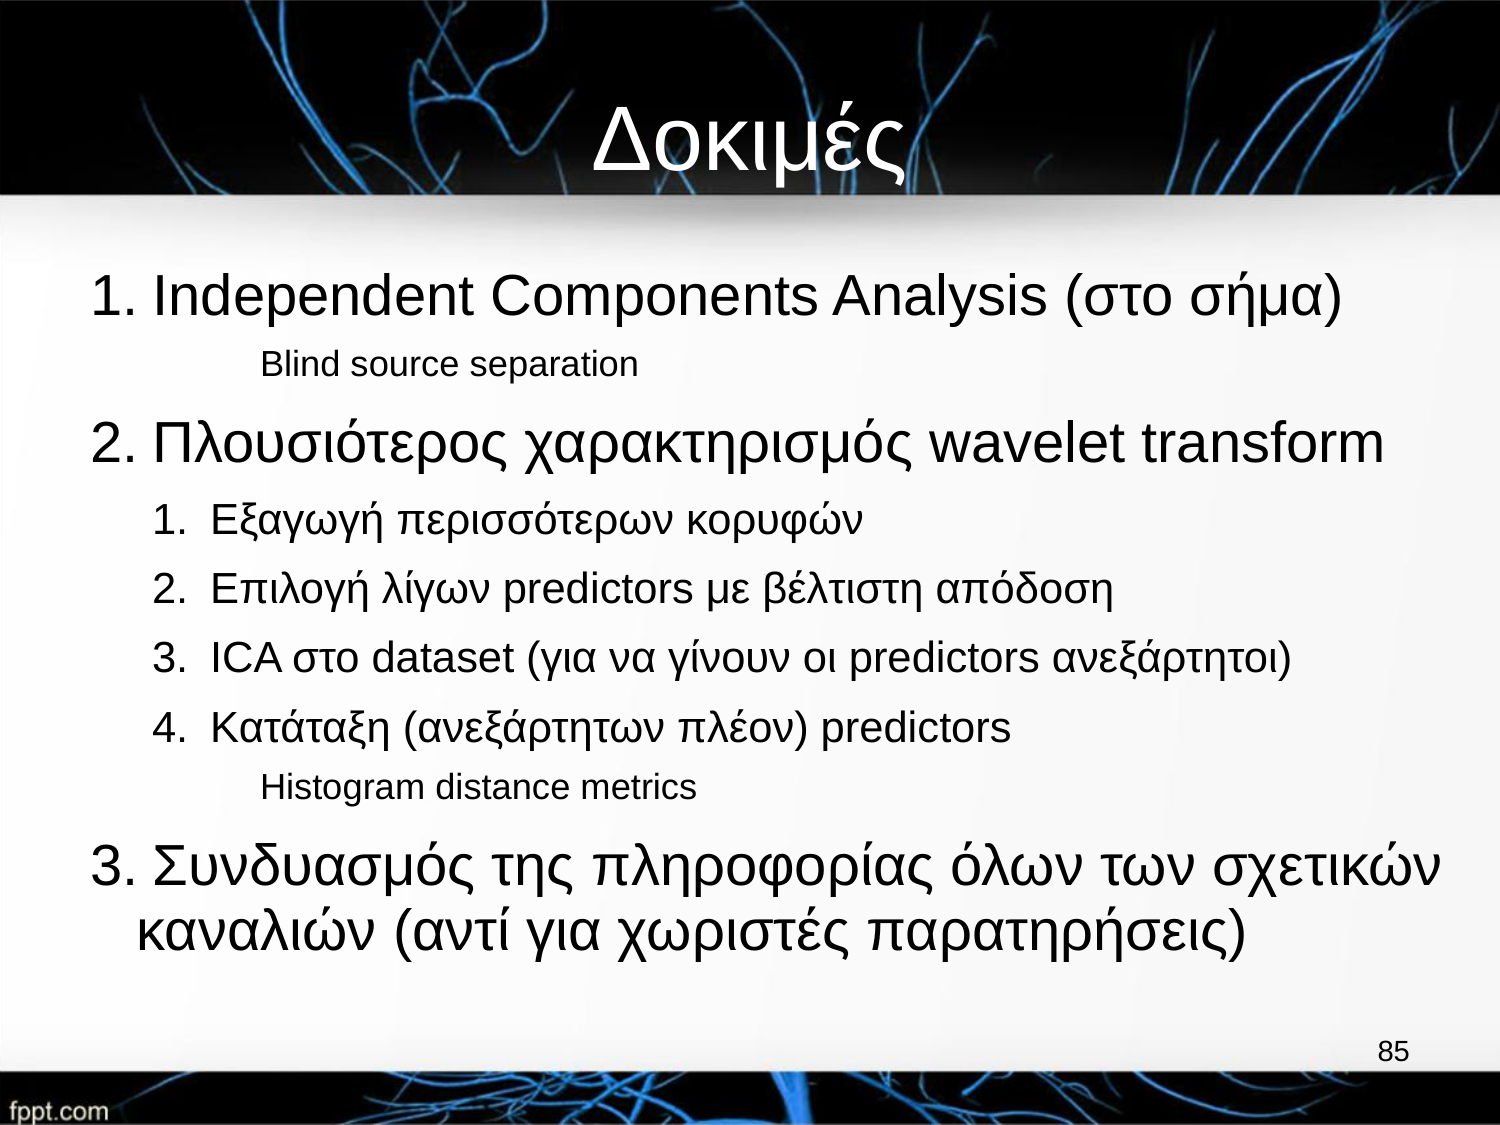

# Δοκιμές
 Independent Components Analysis (στο σήμα)
Blind source separation
 Πλουσιότερος χαρακτηρισμός wavelet transform
 Εξαγωγή περισσότερων κορυφών
 Επιλογή λίγων predictors με βέλτιστη απόδοση
 ICA στο dataset (για να γίνουν οι predictors ανεξάρτητοι)
 Κατάταξη (ανεξάρτητων πλέον) predictors
Histogram distance metrics
 Συνδυασμός της πληροφορίας όλων των σχετικών καναλιών (αντί για χωριστές παρατηρήσεις)
85